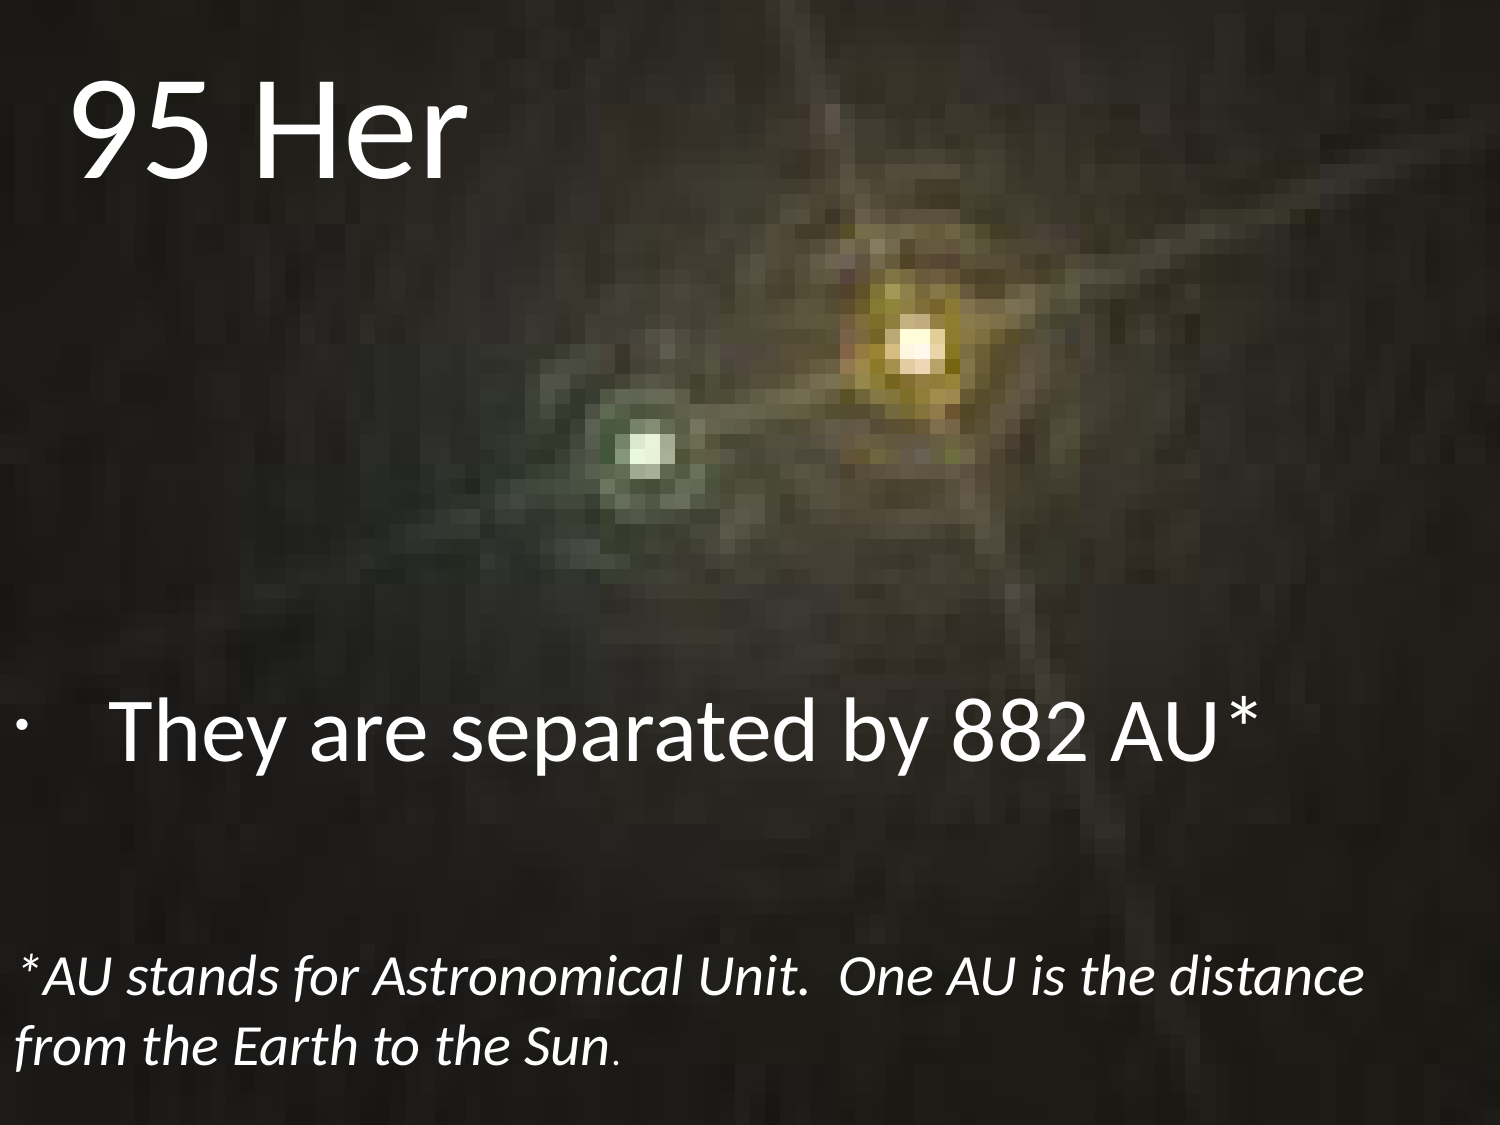

95 Her
They are separated by 882 AU*
*AU stands for Astronomical Unit. One AU is the distance from the Earth to the Sun.